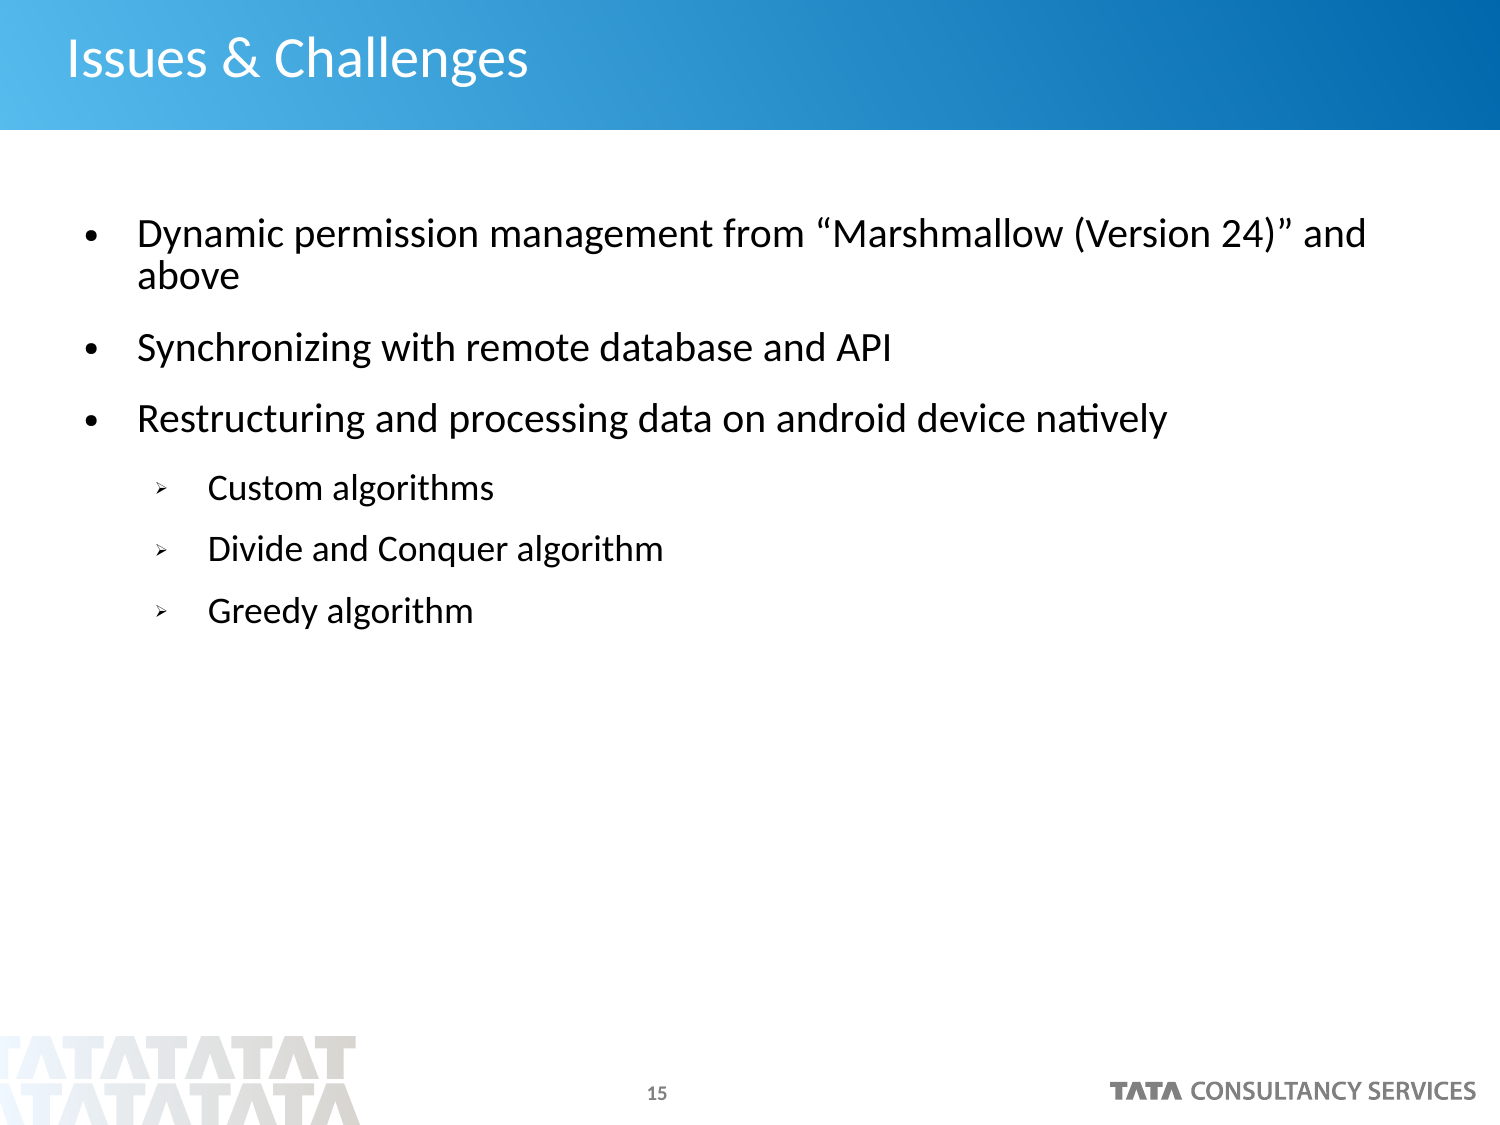

# Issues & Challenges
Dynamic permission management from “Marshmallow (Version 24)” and above
Synchronizing with remote database and API
Restructuring and processing data on android device natively
Custom algorithms
Divide and Conquer algorithm
Greedy algorithm